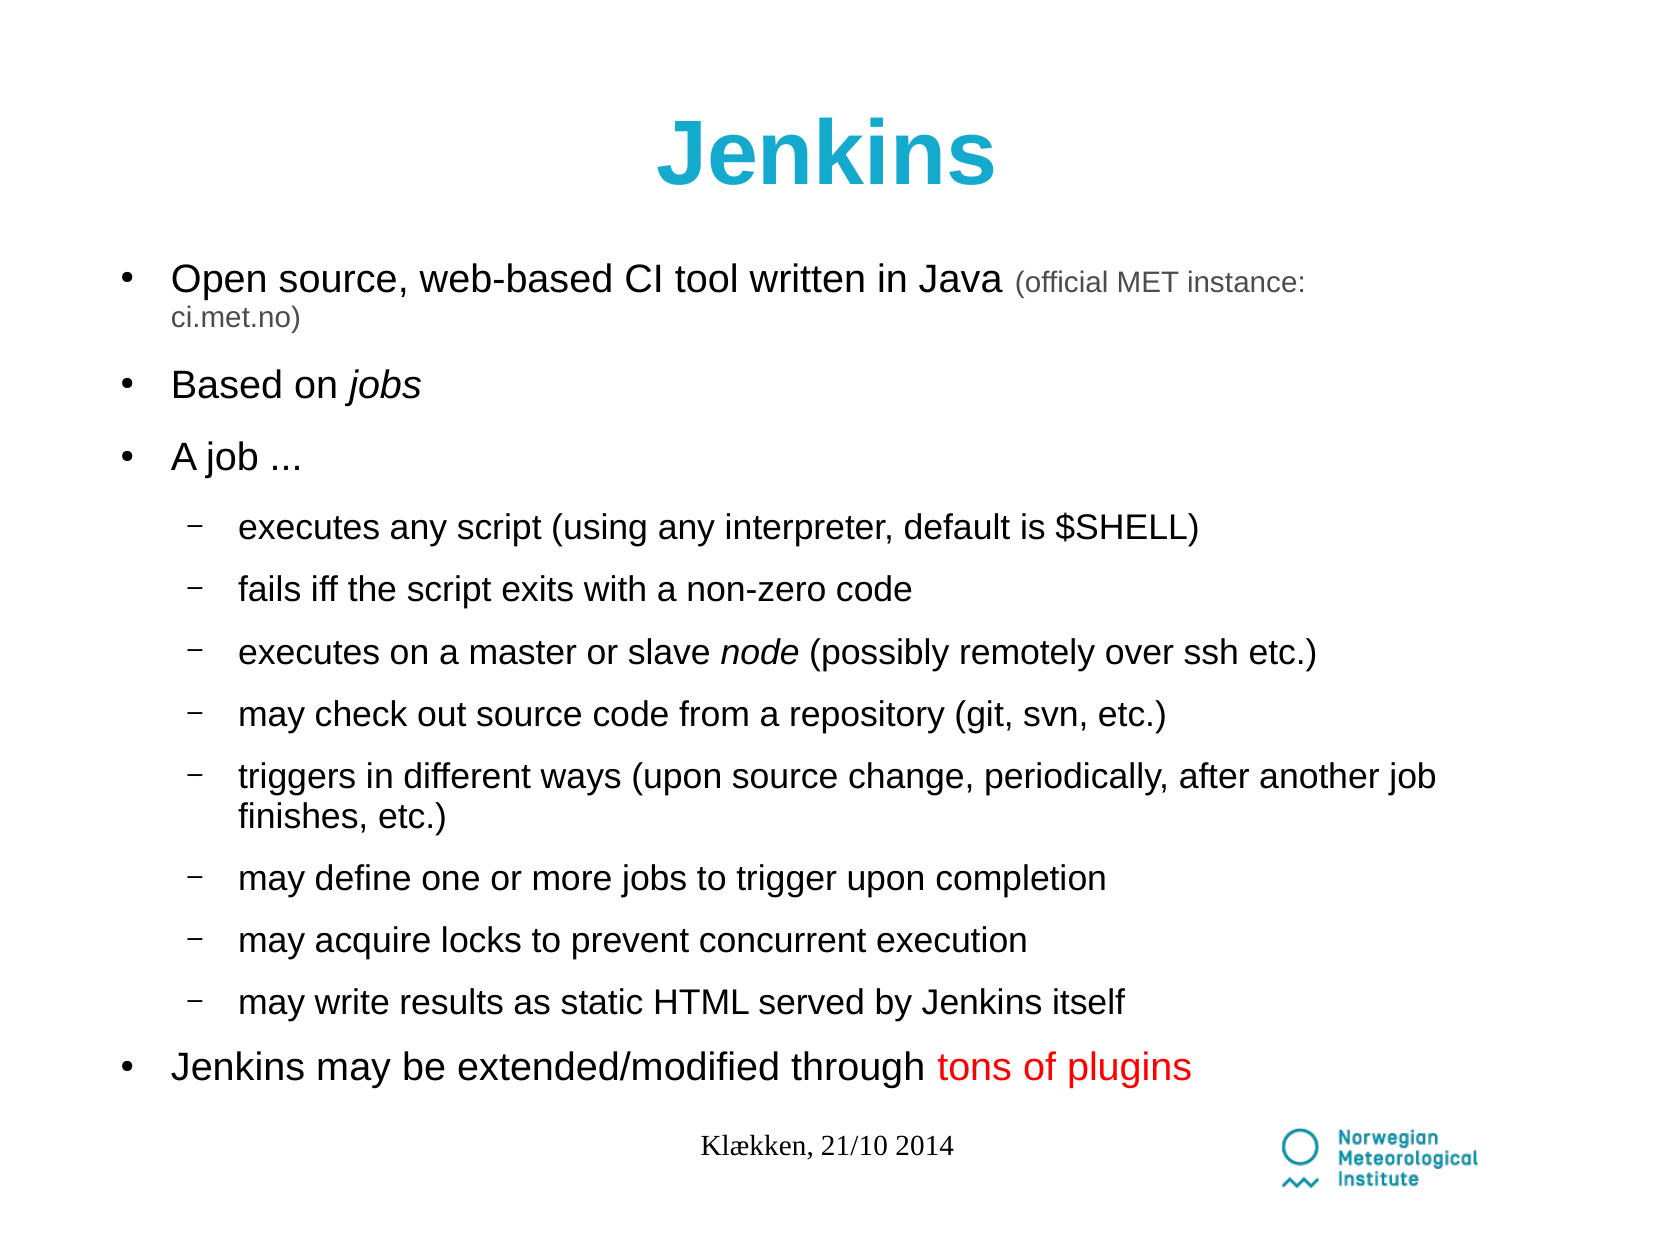

# Jenkins
Open source, web-based CI tool written in Java (official MET instance: ci.met.no)
Based on jobs
A job ...
executes any script (using any interpreter, default is $SHELL)
fails iff the script exits with a non-zero code
executes on a master or slave node (possibly remotely over ssh etc.)
may check out source code from a repository (git, svn, etc.)
triggers in different ways (upon source change, periodically, after another job finishes, etc.)
may define one or more jobs to trigger upon completion
may acquire locks to prevent concurrent execution
may write results as static HTML served by Jenkins itself
Jenkins may be extended/modified through tons of plugins
Klækken, 21/10 2014